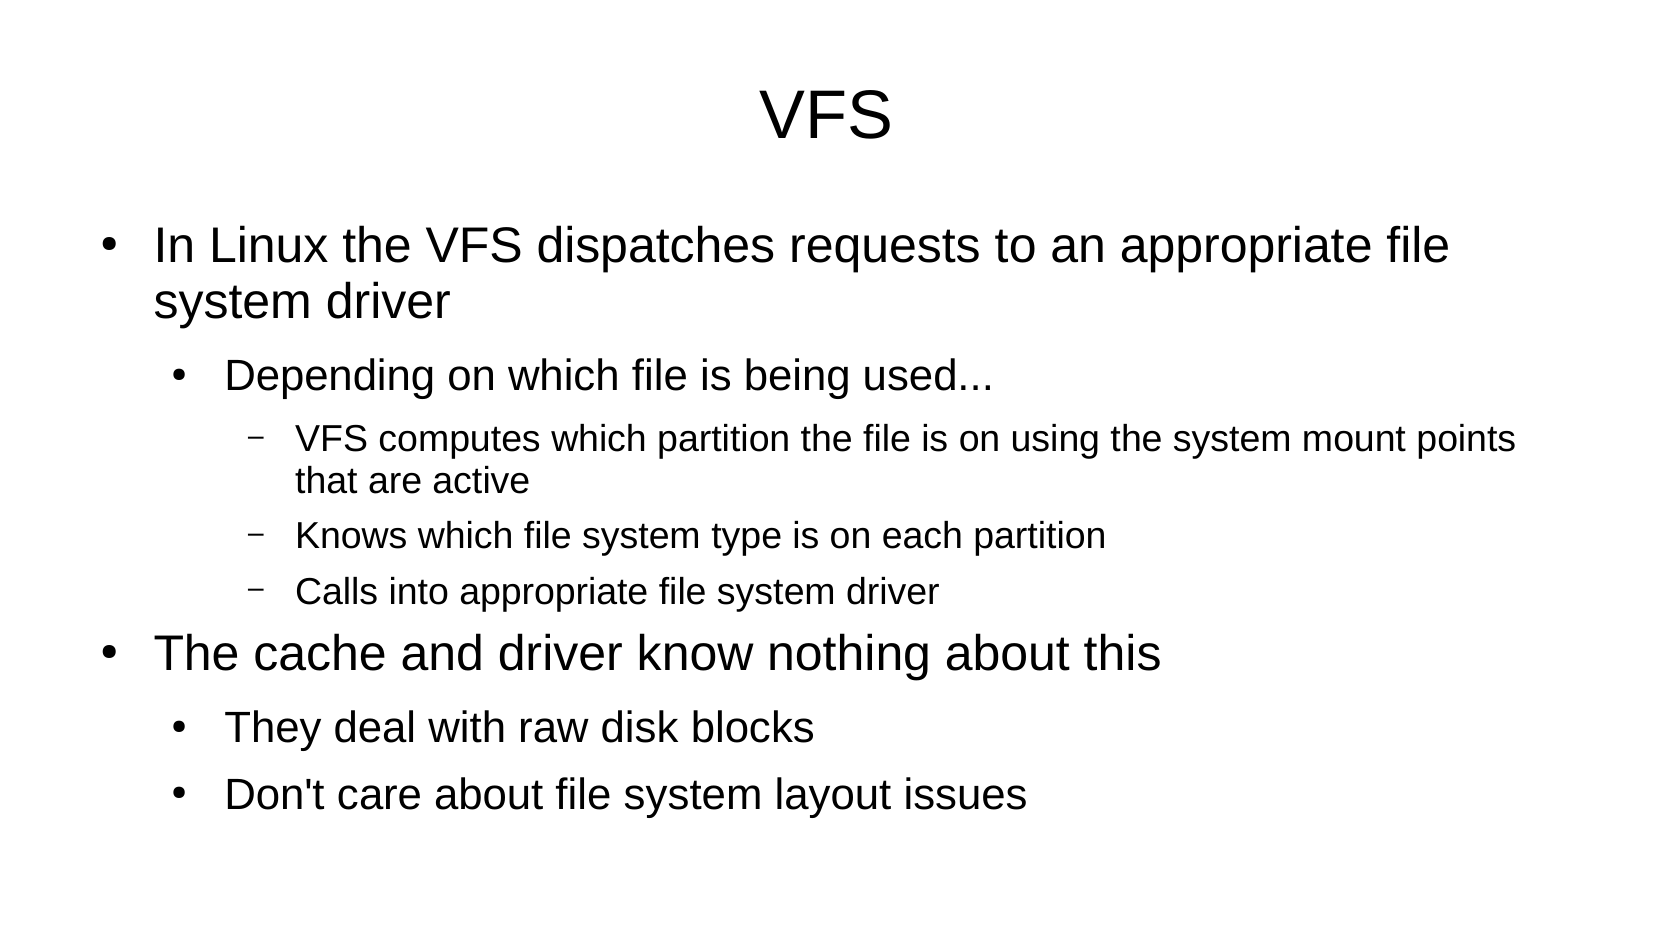

# VFS
In Linux the VFS dispatches requests to an appropriate file system driver
Depending on which file is being used...
VFS computes which partition the file is on using the system mount points that are active
Knows which file system type is on each partition
Calls into appropriate file system driver
The cache and driver know nothing about this
They deal with raw disk blocks
Don't care about file system layout issues